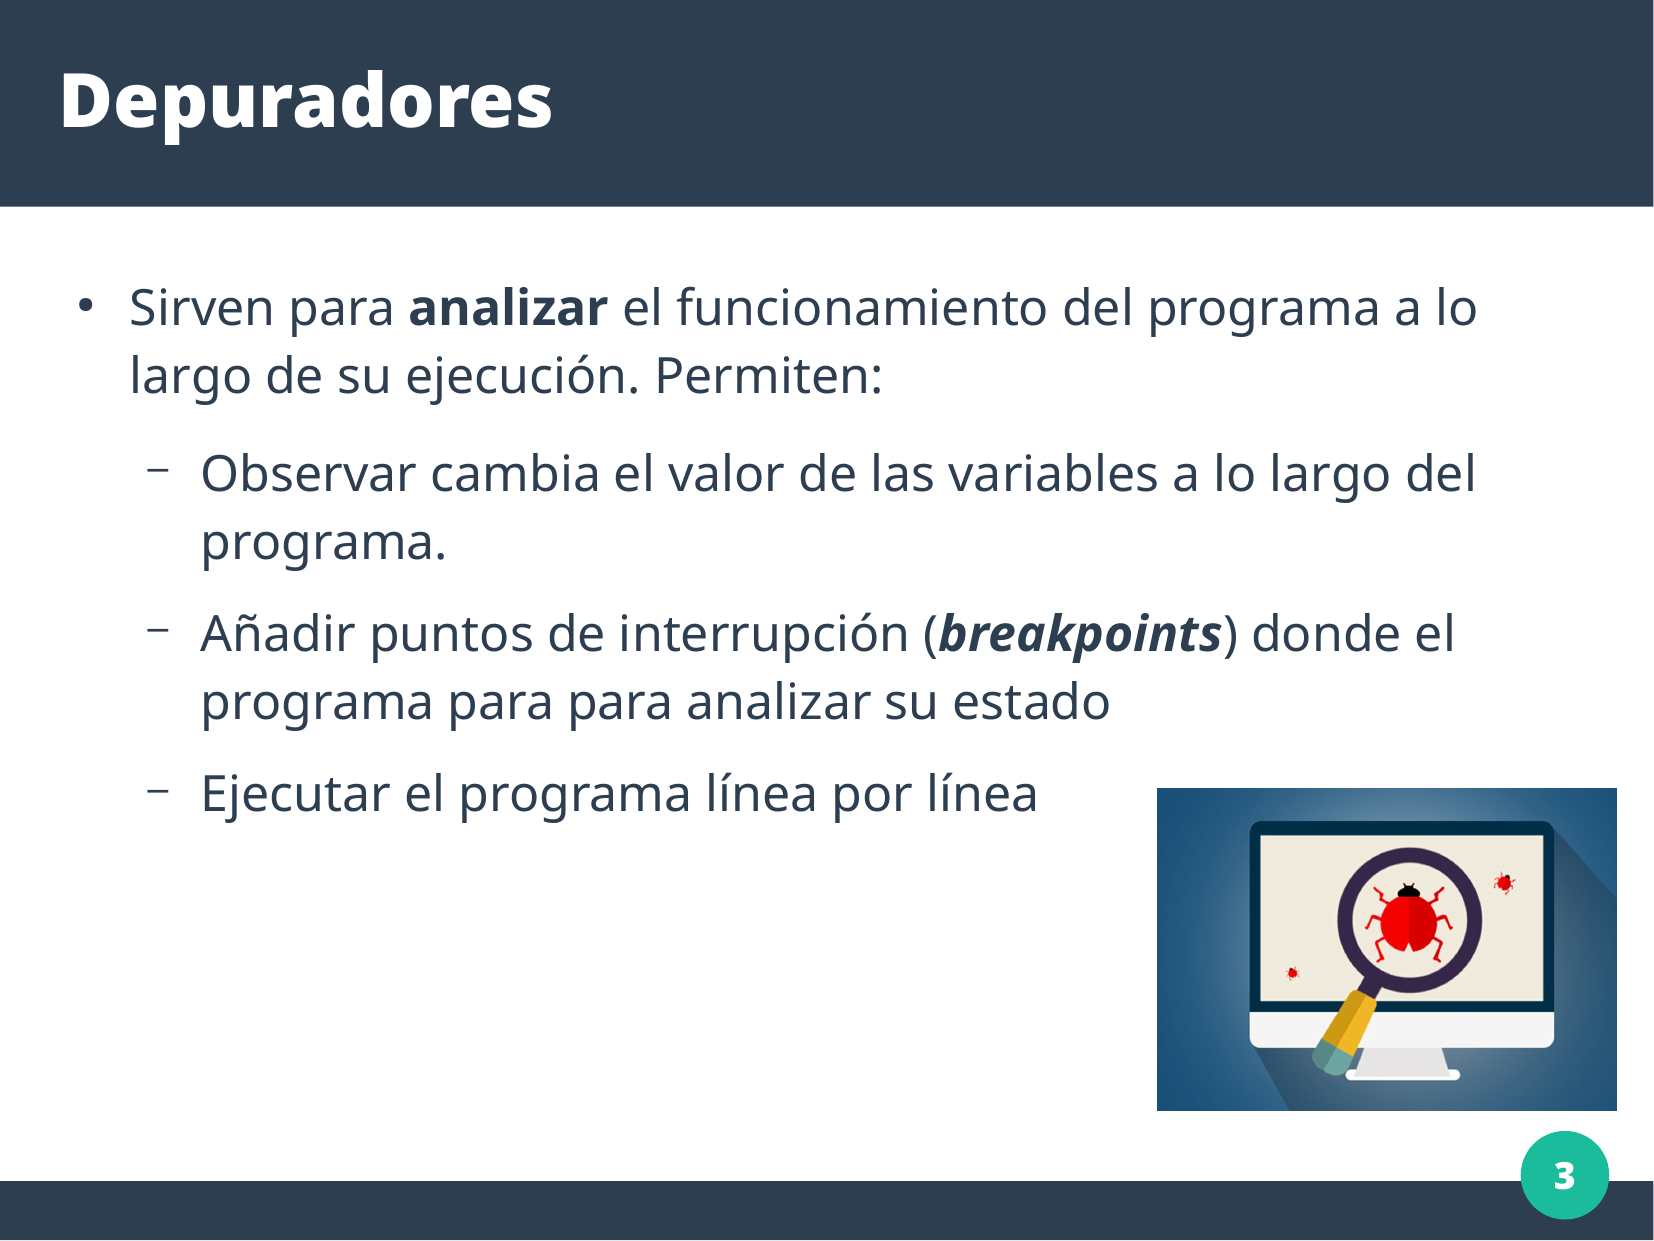

# Depuradores
Sirven para analizar el funcionamiento del programa a lo largo de su ejecución. Permiten:
Observar cambia el valor de las variables a lo largo del programa.
Añadir puntos de interrupción (breakpoints) donde el programa para para analizar su estado
Ejecutar el programa línea por línea
3